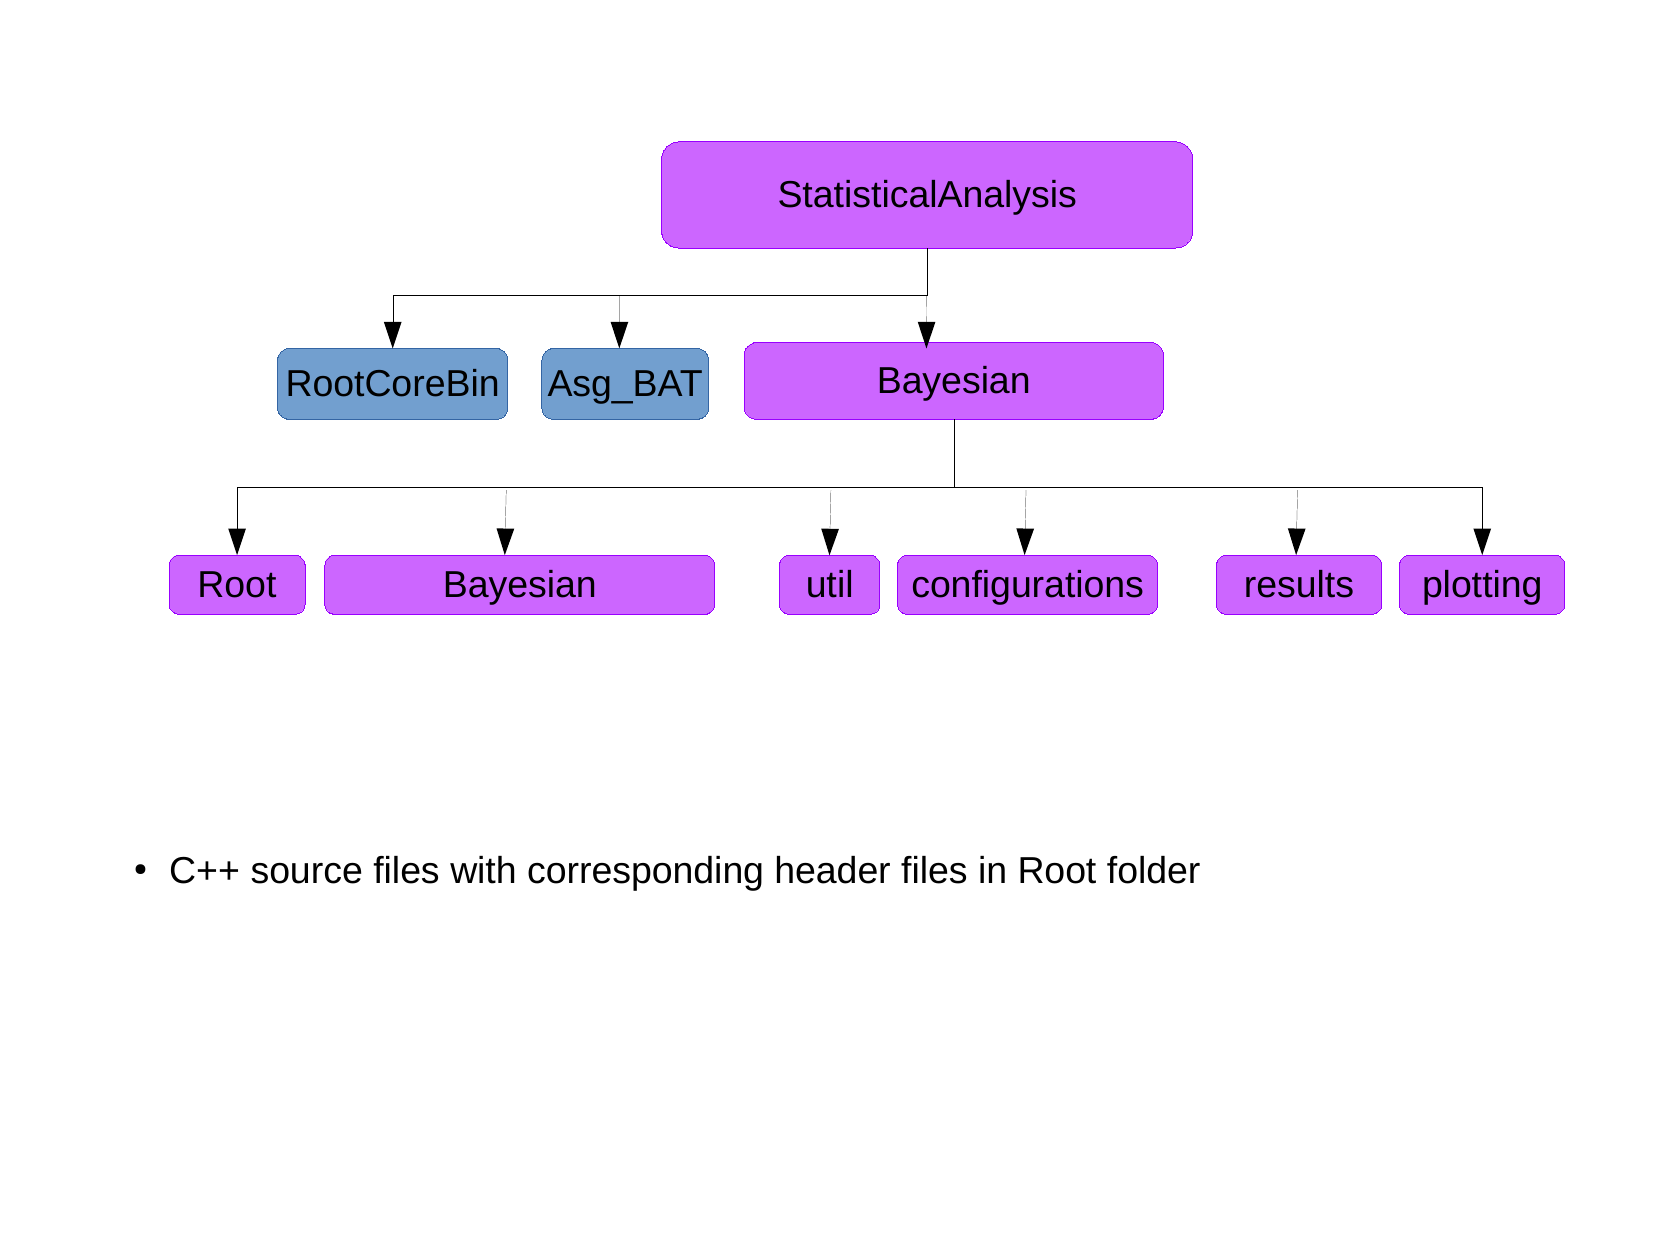

StatisticalAnalysis
Bayesian
RootCoreBin
Asg_BAT
Root
util
configurations
results
plotting
Bayesian
C++ source files with corresponding header files in Root folder